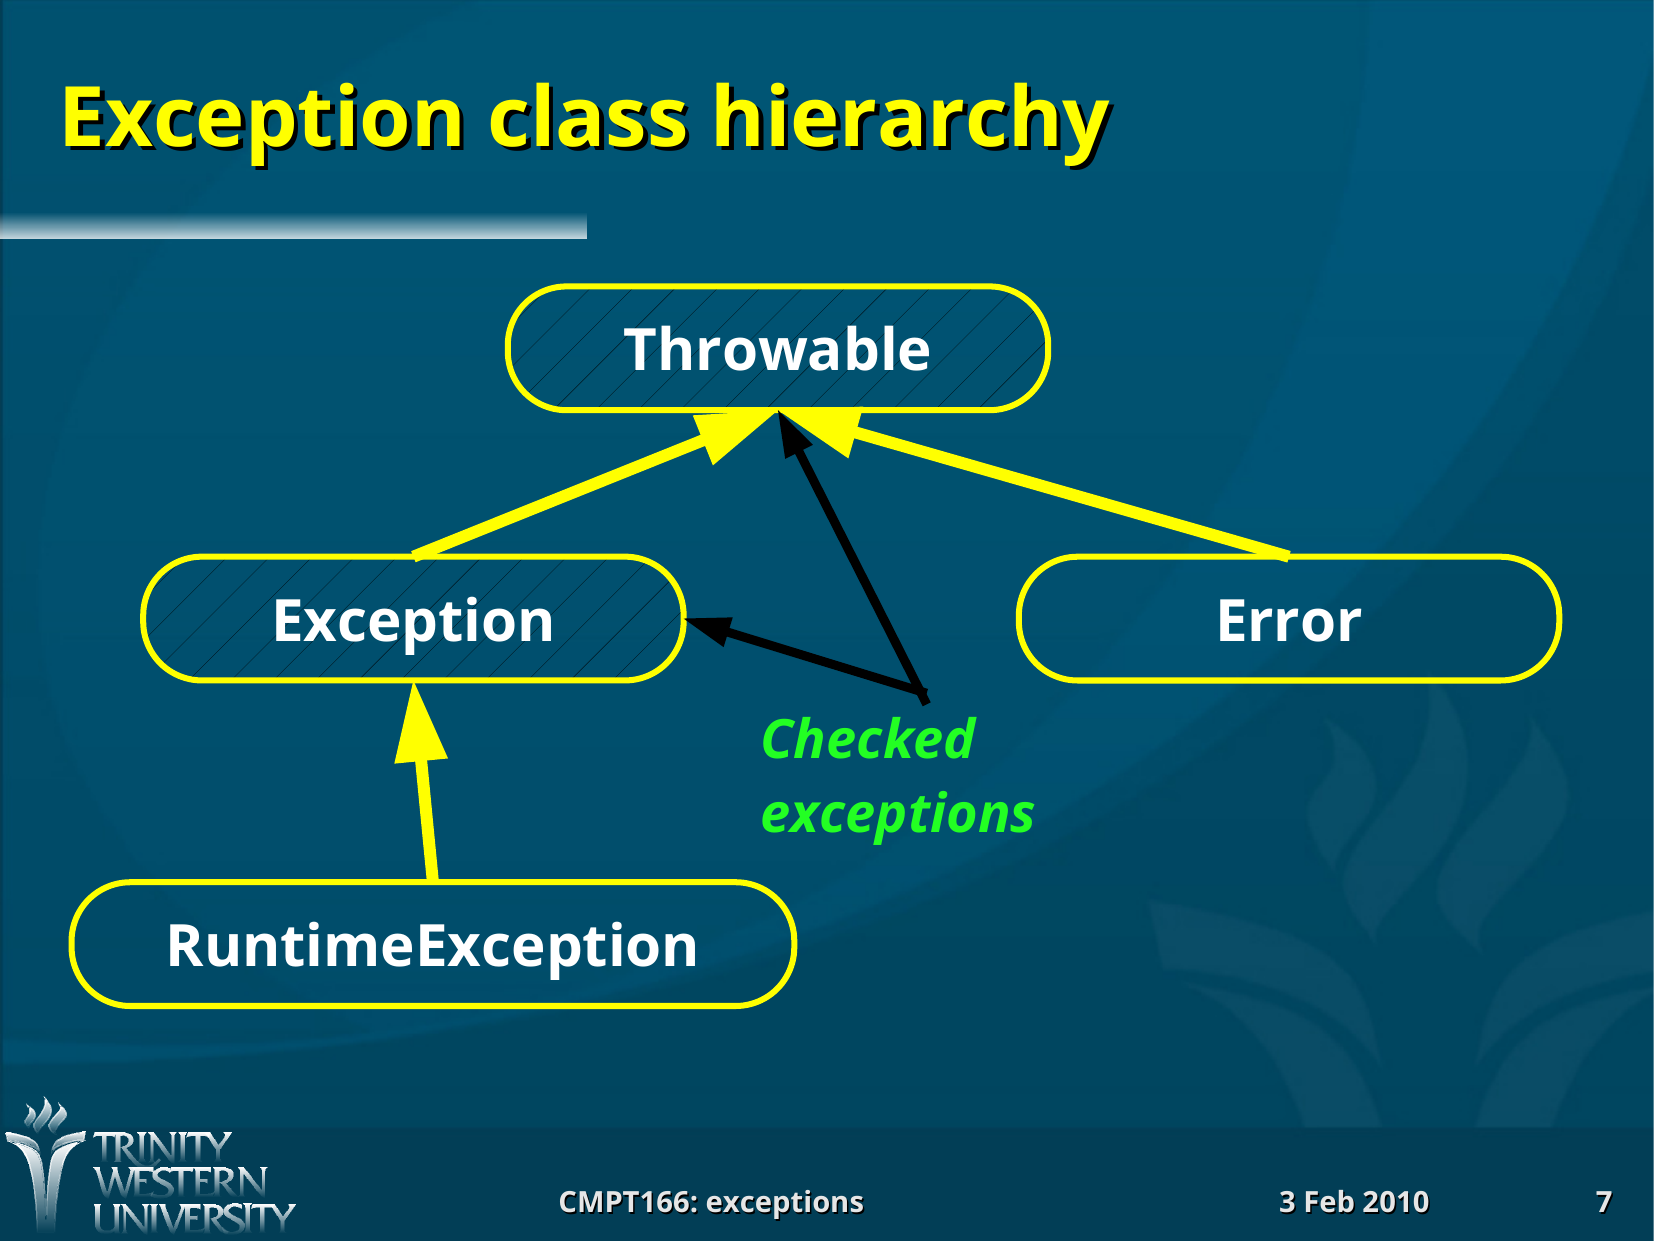

# Exception class hierarchy
Throwable
Exception
Error
Checked
exceptions
RuntimeException
CMPT166: exceptions
3 Feb 2010
7